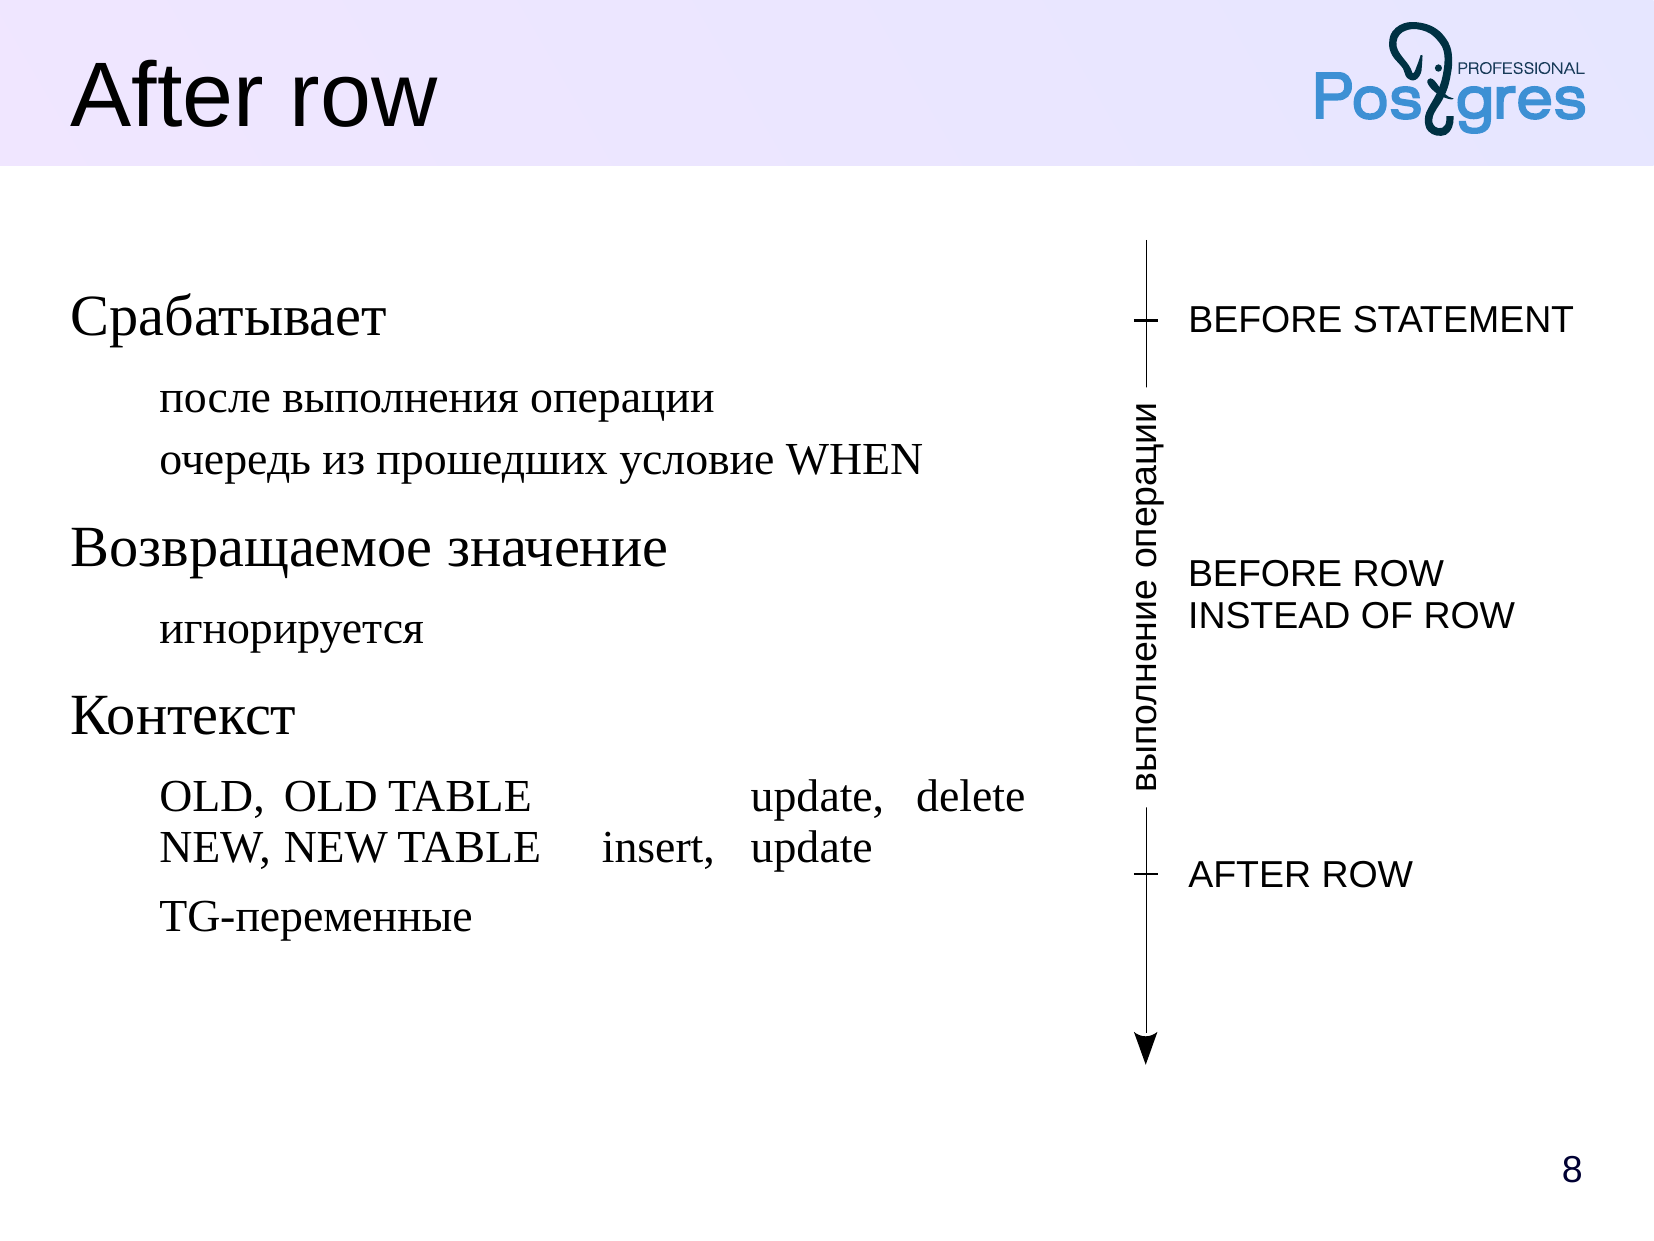

# After row
Срабатывает
после выполнения операции
очередь из прошедших условие WHEN
Возвращаемое значение
игнорируется
Контекст
OLD,	OLD TABLE		update,	delete
NEW,	NEW TABLE	insert,	update
TG-переменные
BEFORE STATEMENT
BEFORE ROW
INSTEAD OF ROW
выполнение операции
AFTER ROW